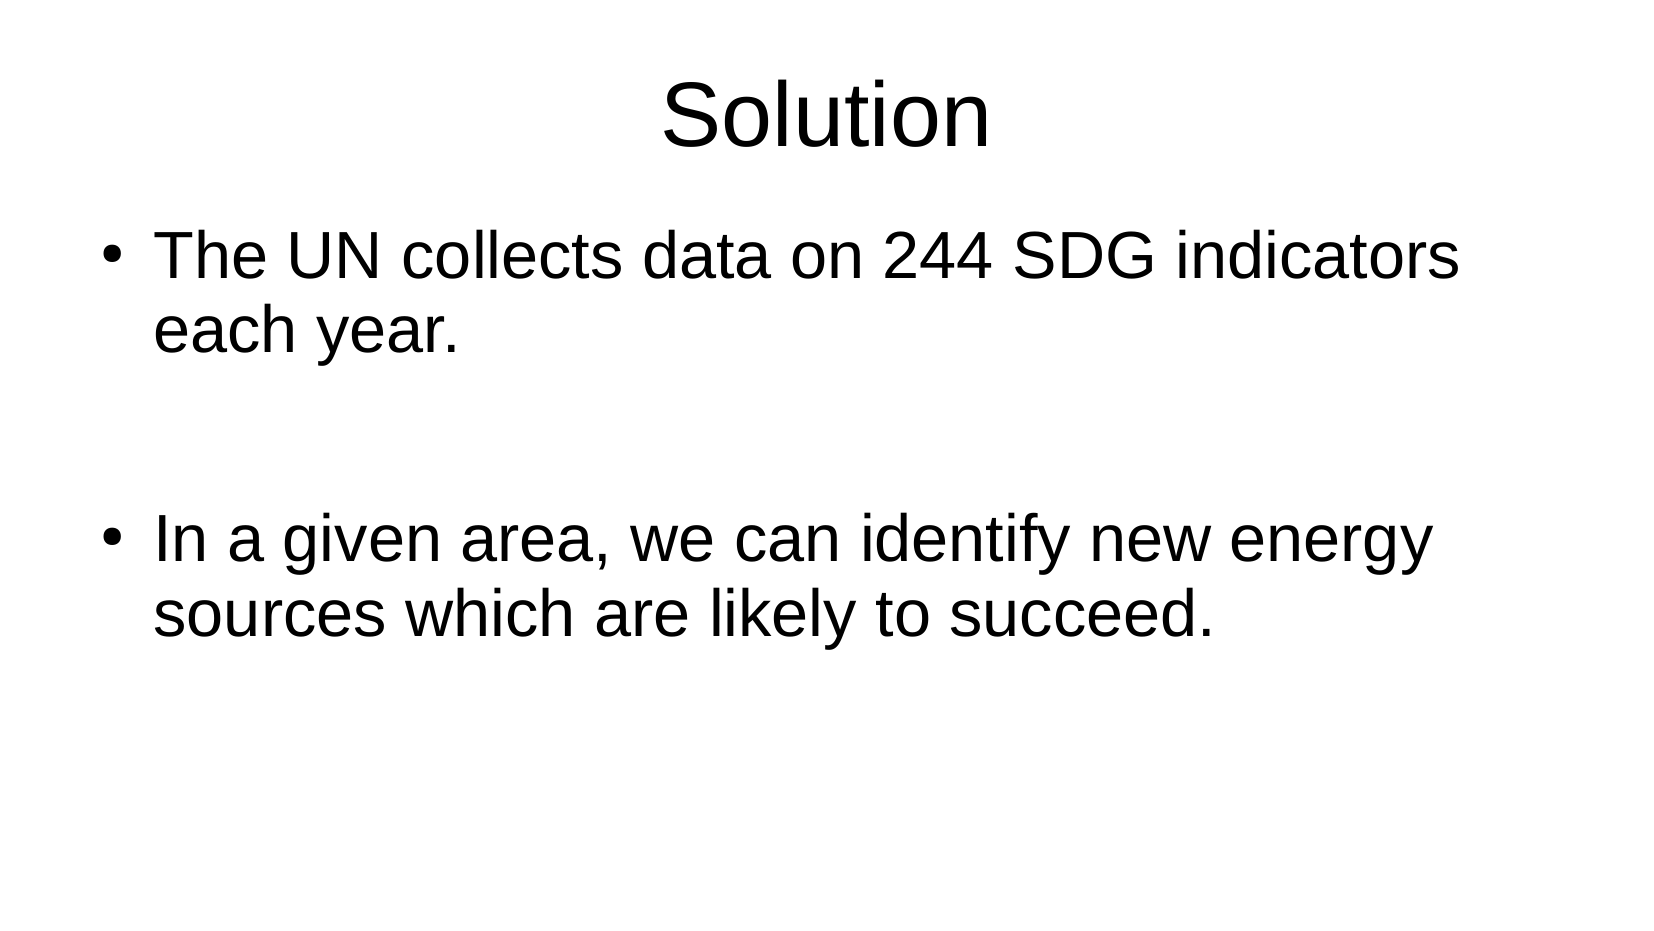

# Solution
The UN collects data on 244 SDG indicators each year.
In a given area, we can identify new energy sources which are likely to succeed.